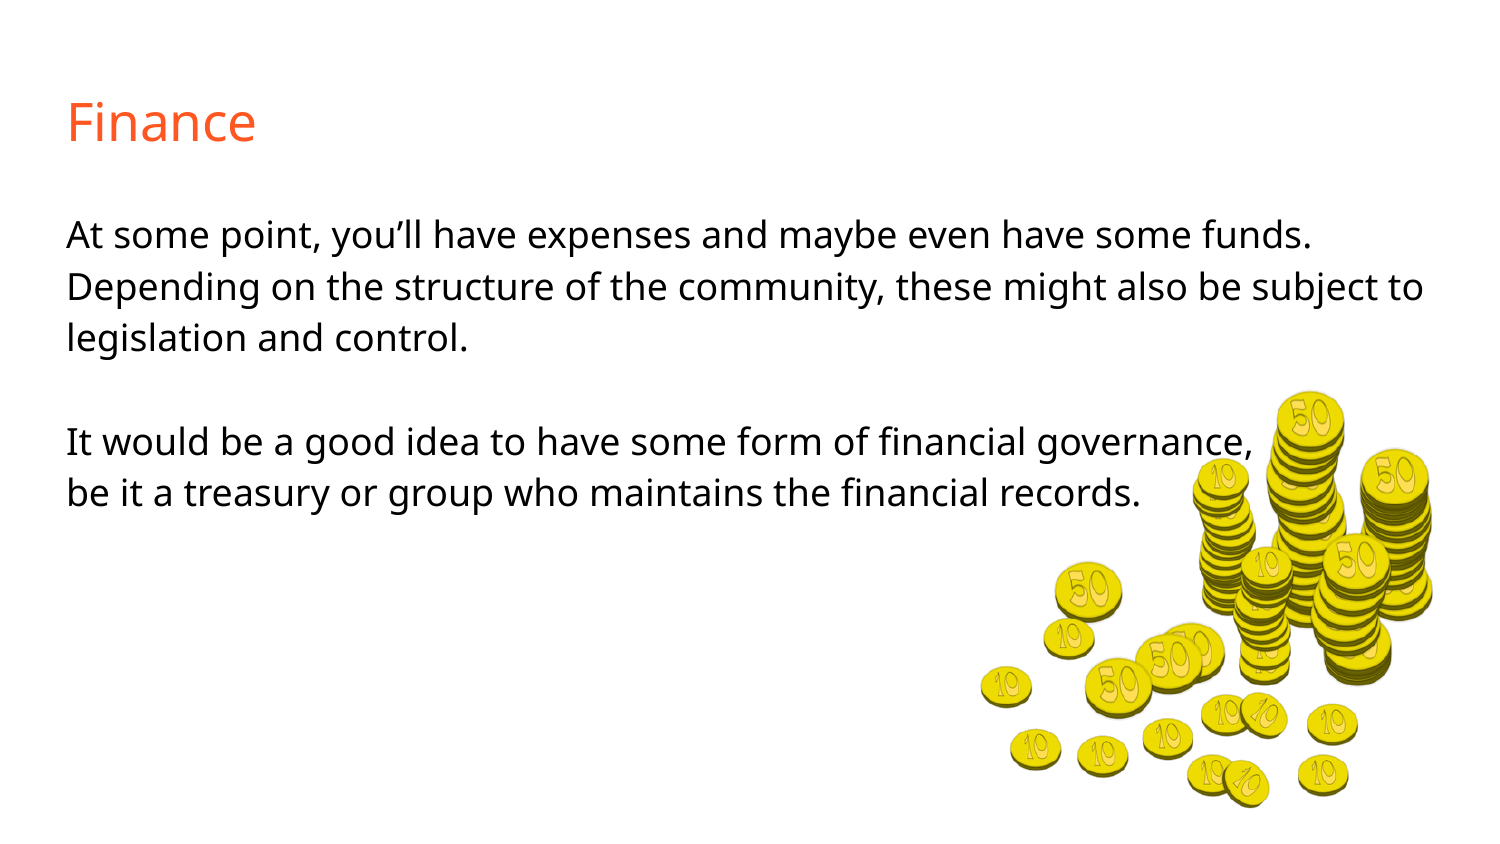

# Finance
At some point, you’ll have expenses and maybe even have some funds. Depending on the structure of the community, these might also be subject to legislation and control.
It would be a good idea to have some form of financial governance,
be it a treasury or group who maintains the financial records.